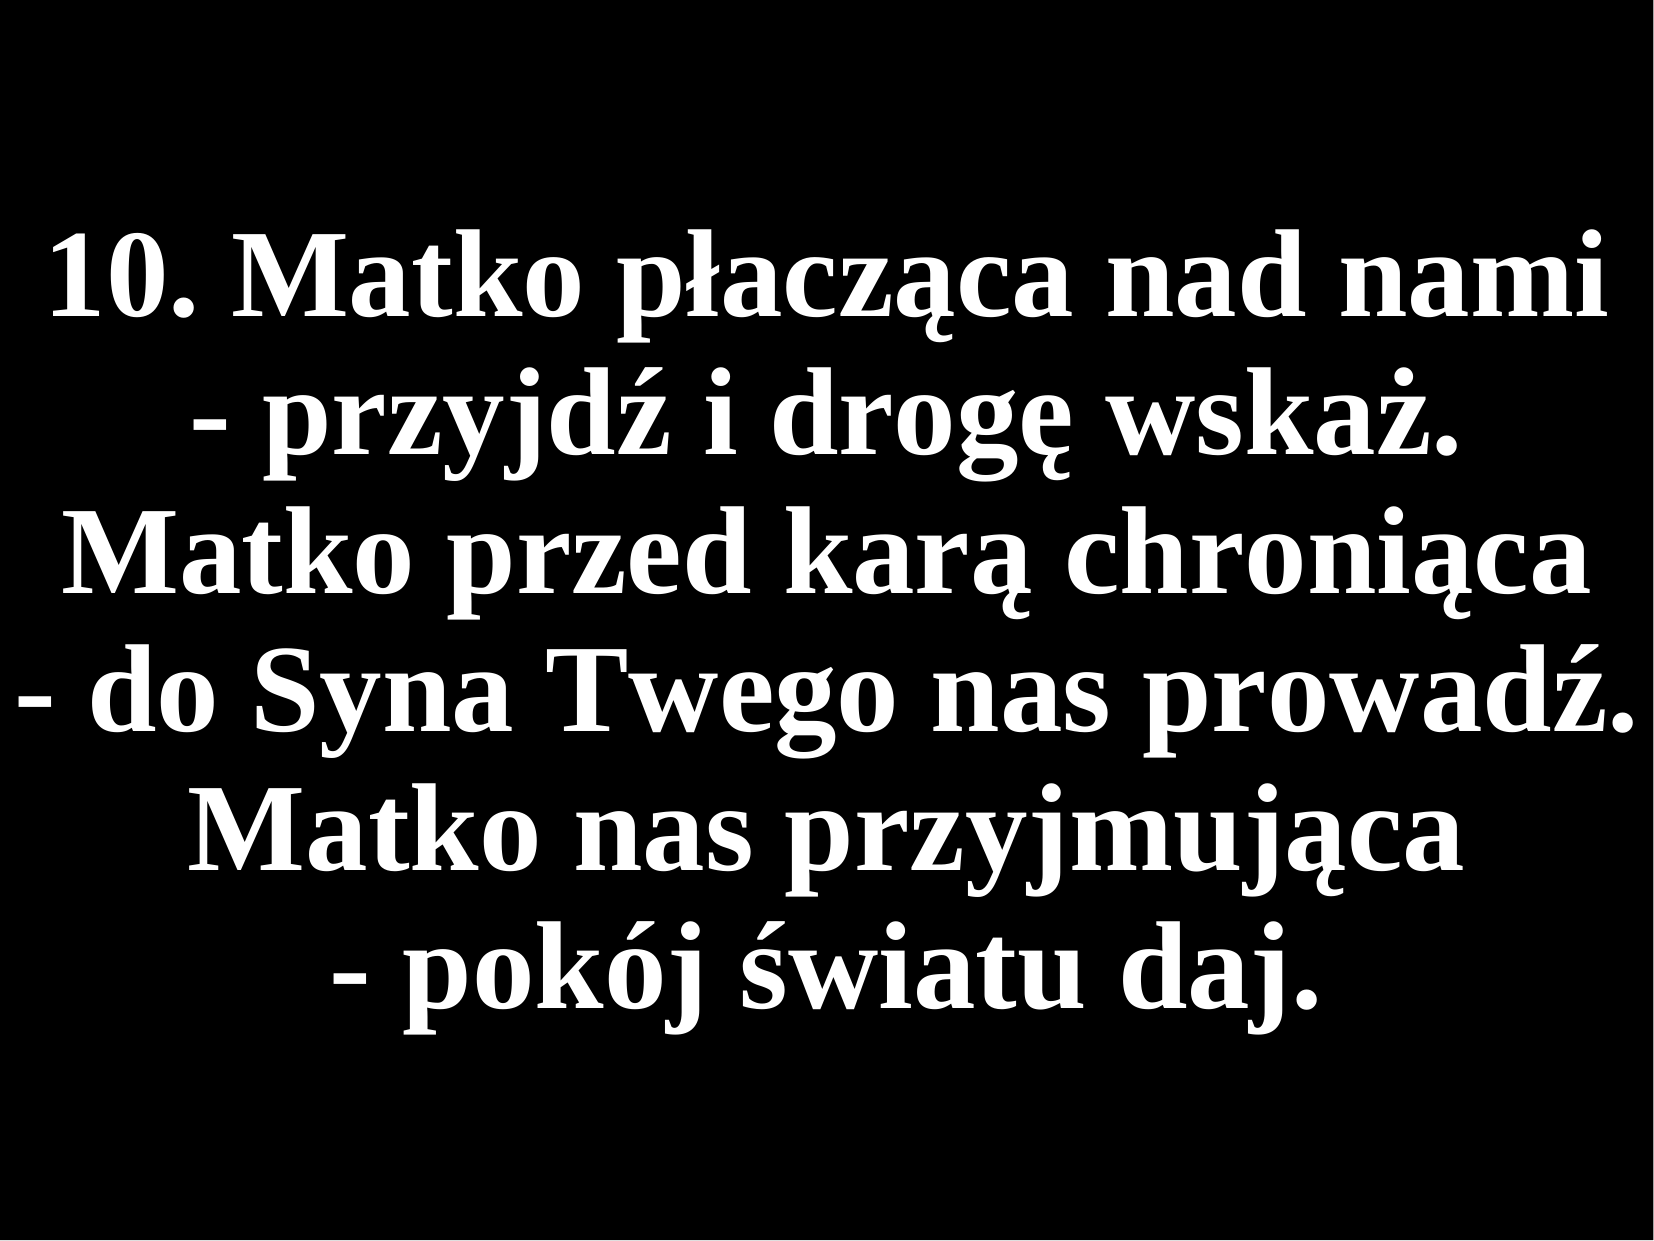

# 10. Matko płacząca nad nami - przyjdź i drogę wskaż. Matko przed karą chroniąca - do Syna Twego nas prowadź. Matko nas przyjmująca - pokój światu daj.